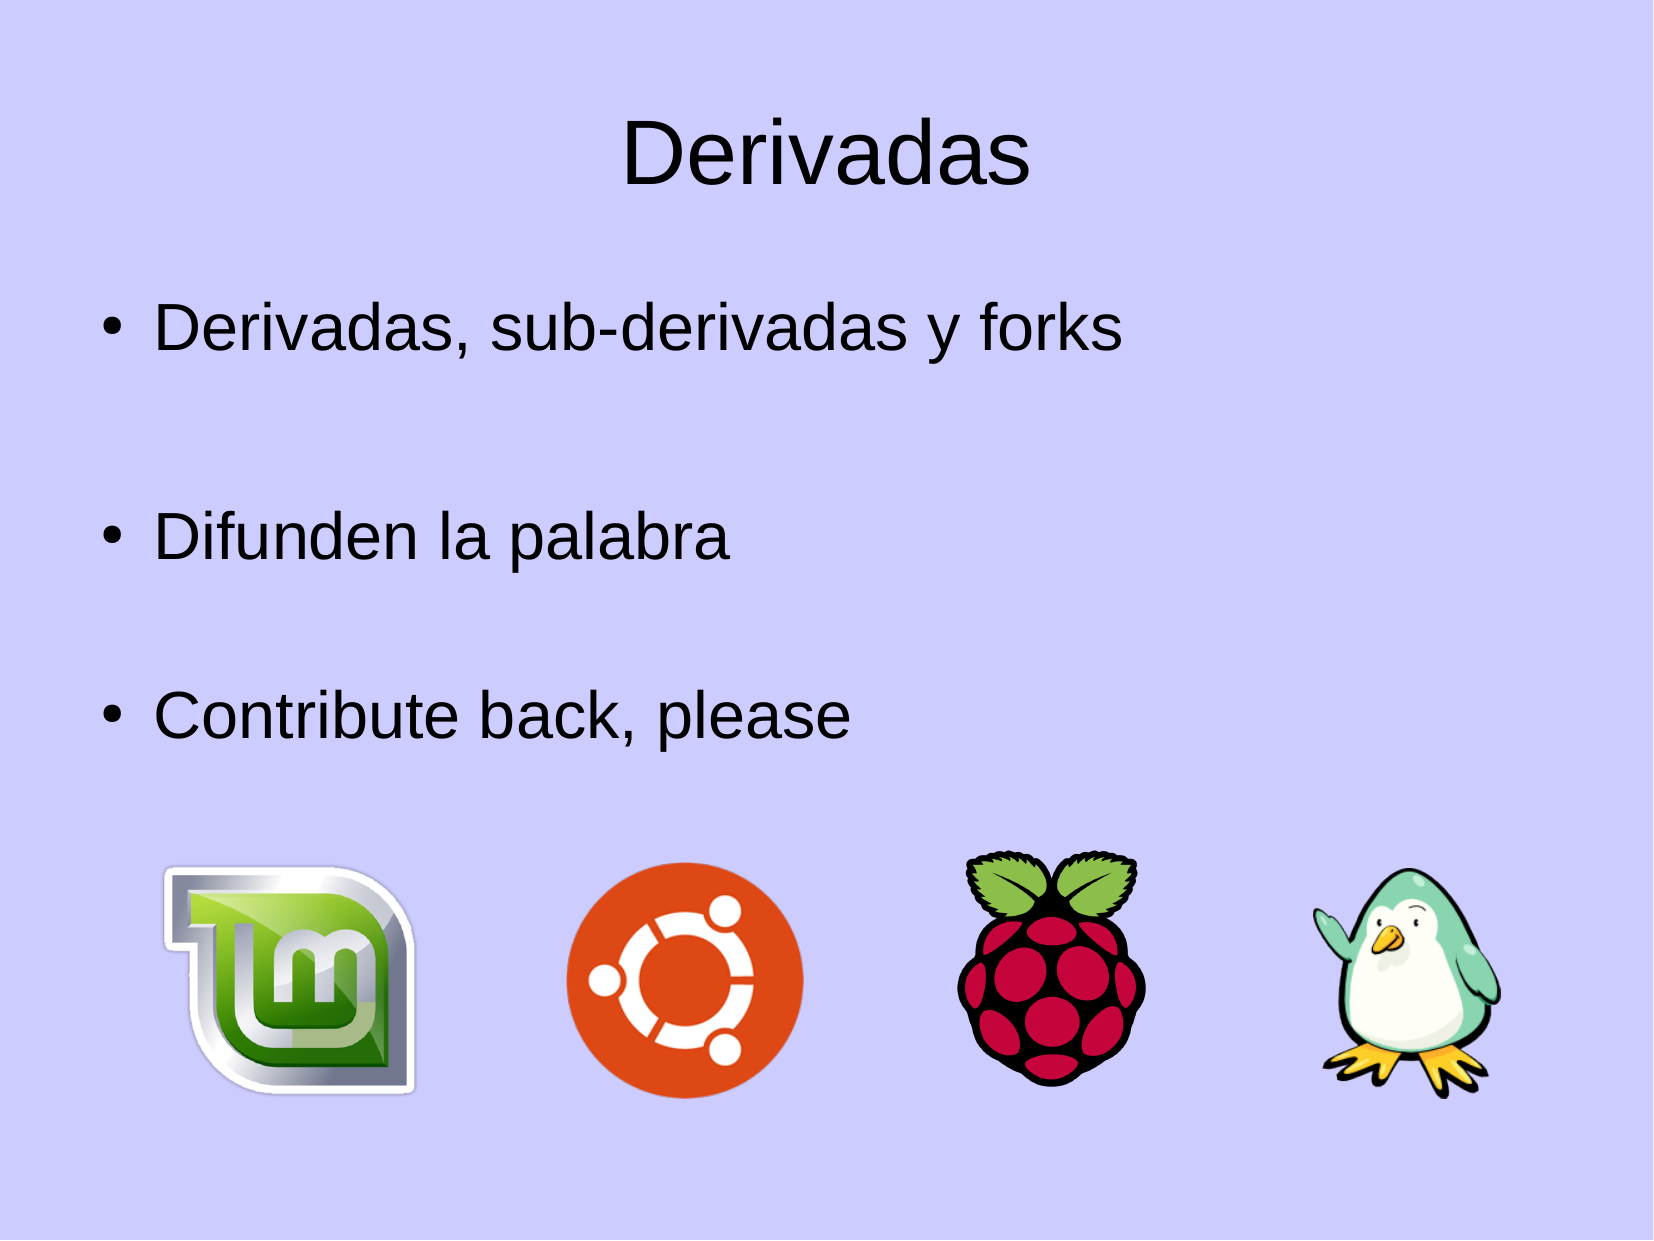

# Derivadas
Derivadas, sub-derivadas y forks
Difunden la palabra
Contribute back, please